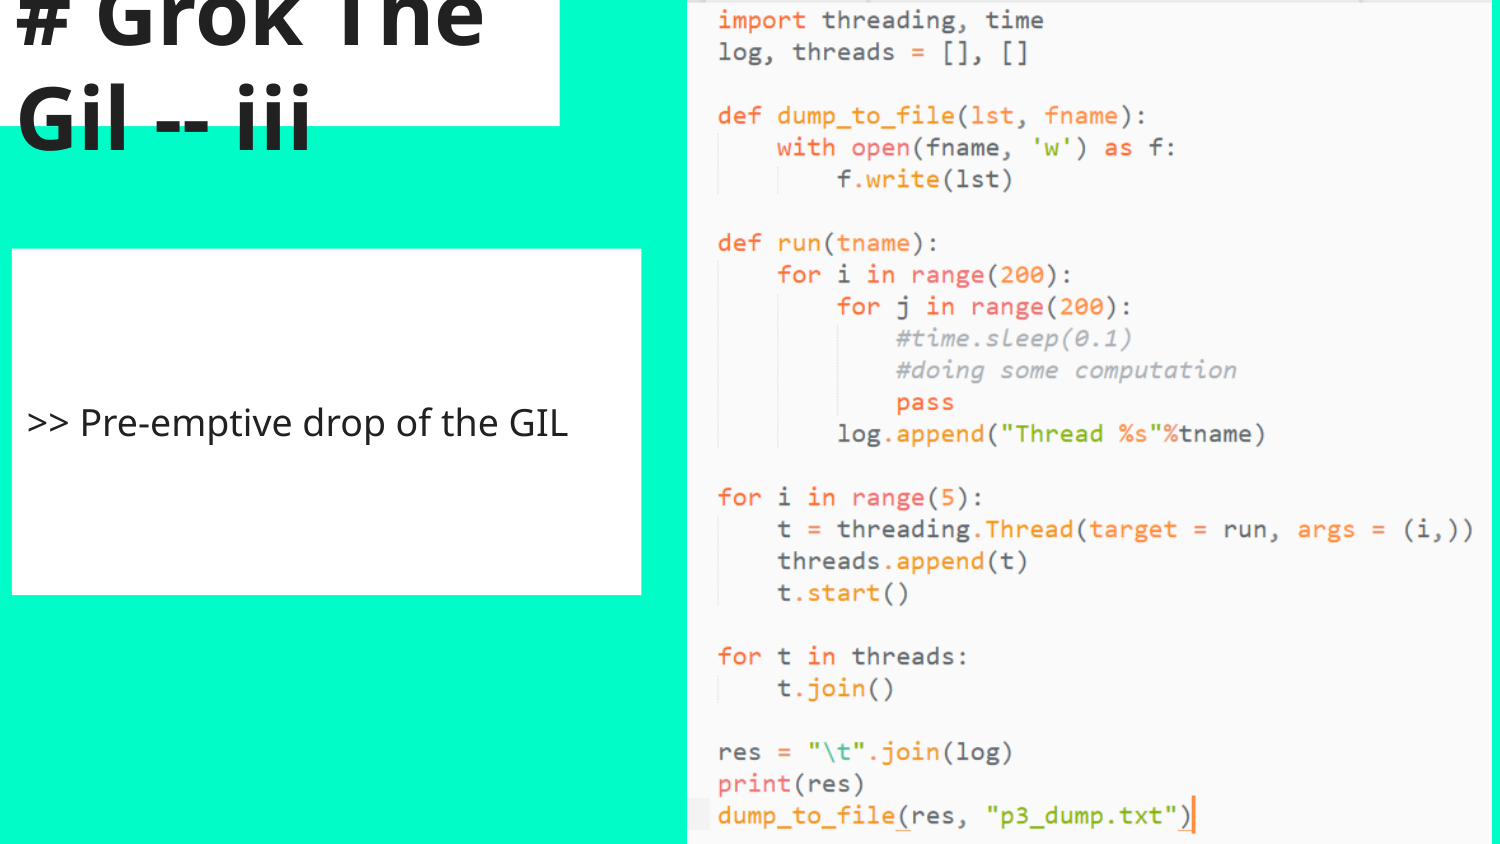

# # Grok The Gil -- iii
>> Pre-emptive drop of the GIL